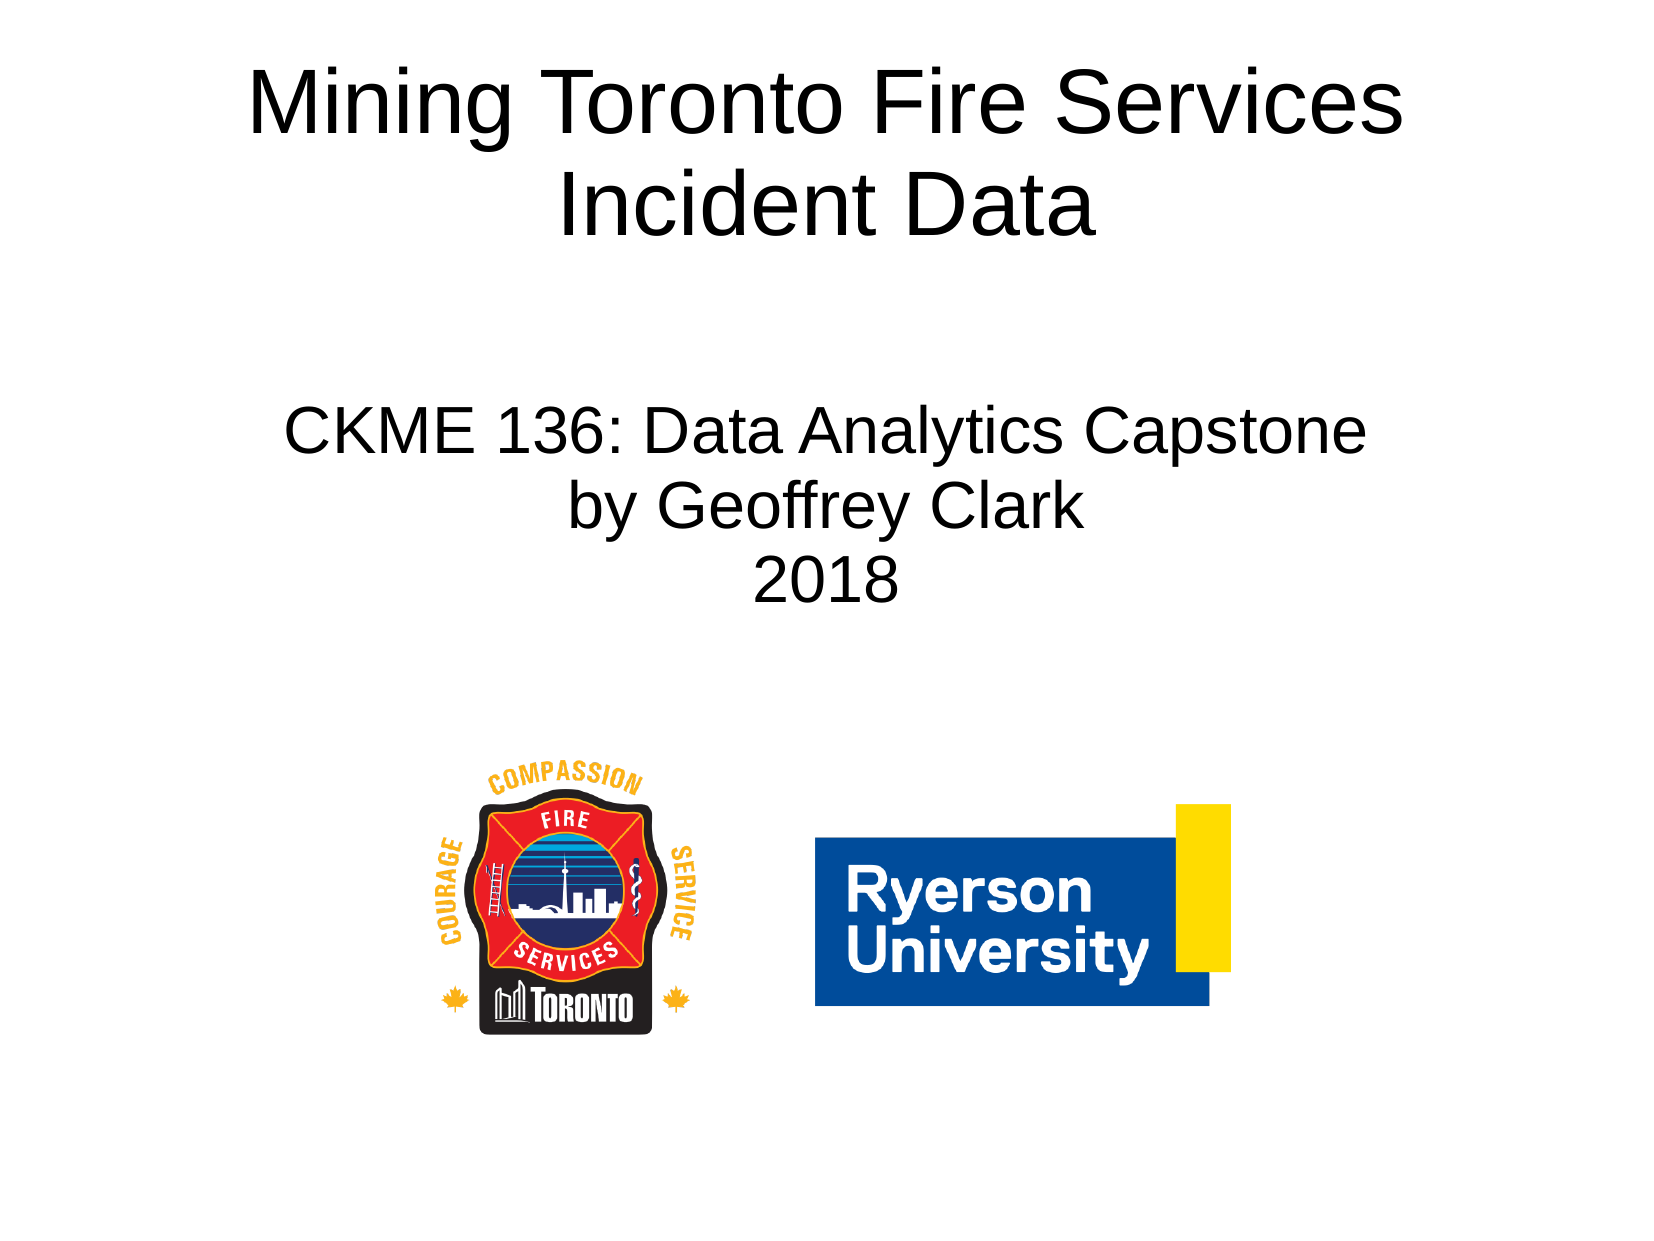

# Mining Toronto Fire Services Incident Data
CKME 136: Data Analytics Capstone
by Geoffrey Clark
2018